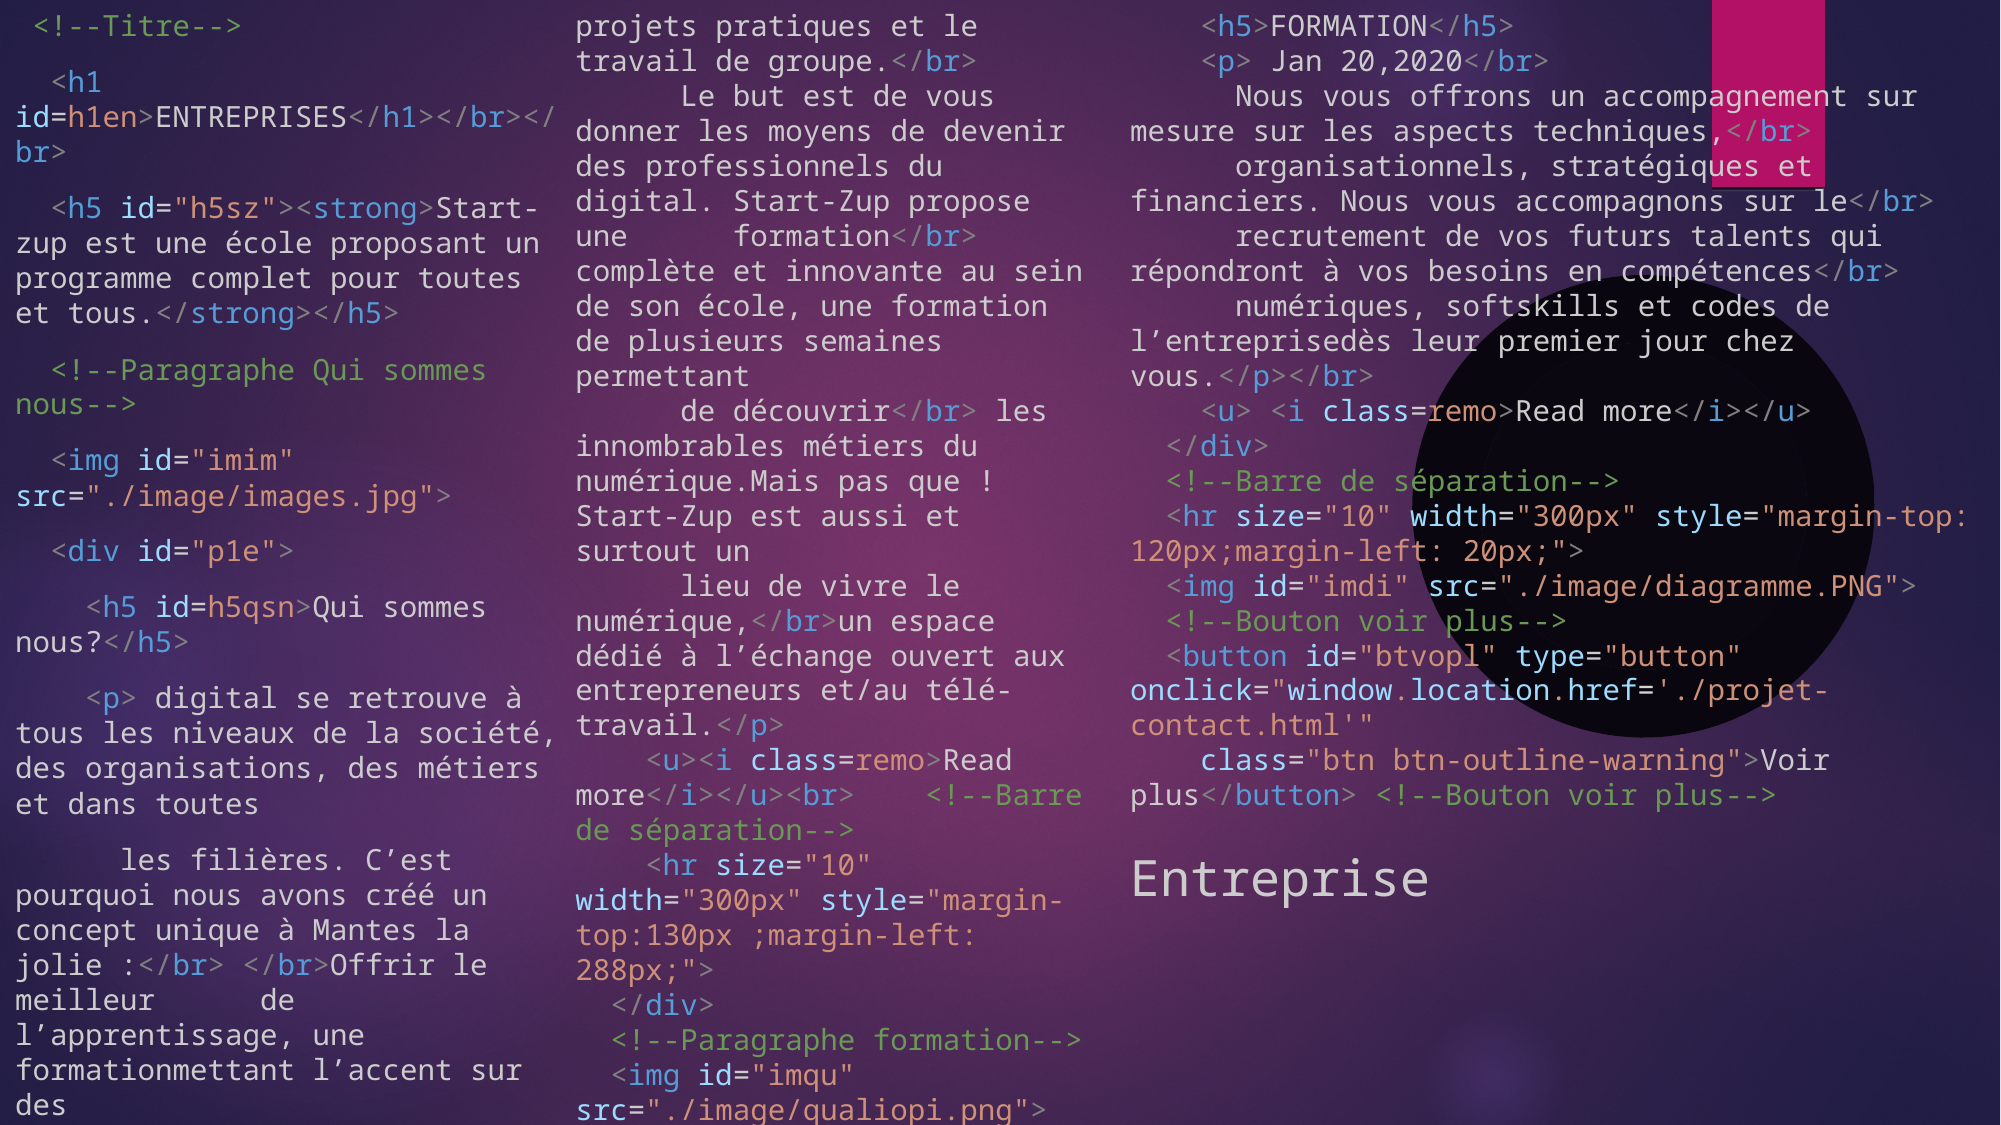

# <!--Titre-->
  <h1 id=h1en>ENTREPRISES</h1></br></br>
  <h5 id="h5sz"><strong>Start-zup est une école proposant un programme complet pour toutes et tous.</strong></h5>
  <!--Paragraphe Qui sommes nous-->
  <img id="imim" src="./image/images.jpg">
  <div id="p1e">
    <h5 id=h5qsn>Qui sommes nous?</h5>
    <p> digital se retrouve à tous les niveaux de la société, des organisations, des métiers et dans toutes
      les filières. C’est pourquoi nous avons créé un concept unique à Mantes la jolie :</br> </br>Offrir le meilleur      de l’apprentissage, une formationmettant l’accent sur des
projets pratiques et le travail de groupe.</br>
      Le but est de vous donner les moyens de devenir des professionnels du digital. Start-Zup propose une      formation</br> complète et innovante au sein de son école, une formation de plusieurs semaines permettant
      de découvrir</br> les innombrables métiers du numérique.Mais pas que !Start-Zup est aussi et surtout un
      lieu de vivre le numérique,</br>un espace dédié à l’échange ouvert aux entrepreneurs et/au télé-travail.</p>
    <u><i class=remo>Read more</i></u><br>    <!--Barre de séparation-->
    <hr size="10" width="300px" style="margin-top:130px ;margin-left: 288px;">
  </div>
  <!--Paragraphe formation-->
  <img id="imqu" src="./image/qualiopi.png">
  <div id="p2f">
    <h5>FORMATION</h5>
    <p> Jan 20,2020</br>
      Nous vous offrons un accompagnement sur mesure sur les aspects techniques,</br>
      organisationnels, stratégiques et financiers. Nous vous accompagnons sur le</br>
      recrutement de vos futurs talents qui répondront à vos besoins en compétences</br>
      numériques, softskills et codes de l’entreprisedès leur premier jour chez vous.</p></br>
    <u> <i class=remo>Read more</i></u>
  </div>
  <!--Barre de séparation-->
  <hr size="10" width="300px" style="margin-top: 120px;margin-left: 20px;">
  <img id="imdi" src="./image/diagramme.PNG">
  <!--Bouton voir plus-->
  <button id="btvopl" type="button" onclick="window.location.href='./projet-contact.html'"
    class="btn btn-outline-warning">Voir plus</button> <!--Bouton voir plus-->
Entreprise